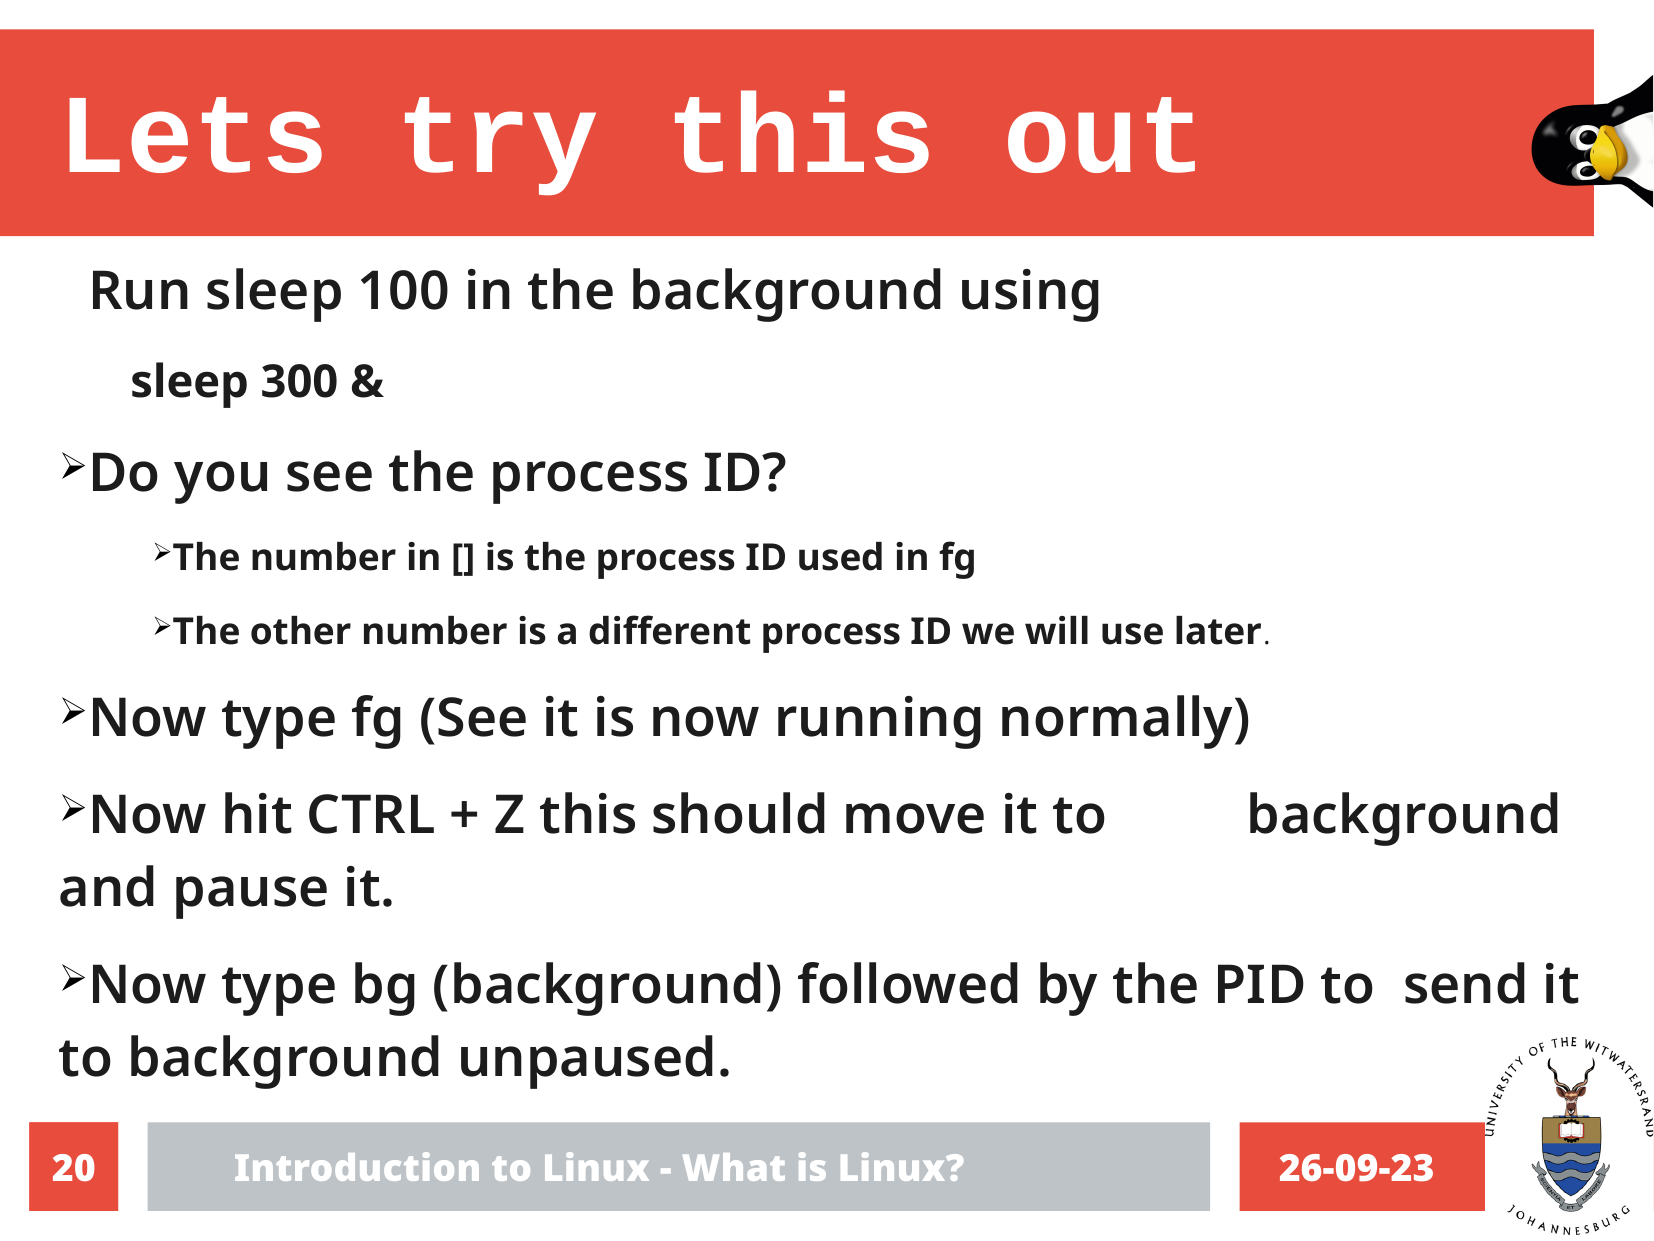

# Lets try this out
Run sleep 100 in the background using
sleep 300 &
Do you see the process ID?
The number in [] is the process ID used in fg
The other number is a different process ID we will use later.
Now type fg (See it is now running normally)
Now hit CTRL + Z this should move it to background and pause it.
Now type bg (background) followed by the PID to send it to background unpaused.
20
 Introduction to Linux - What is Linux?